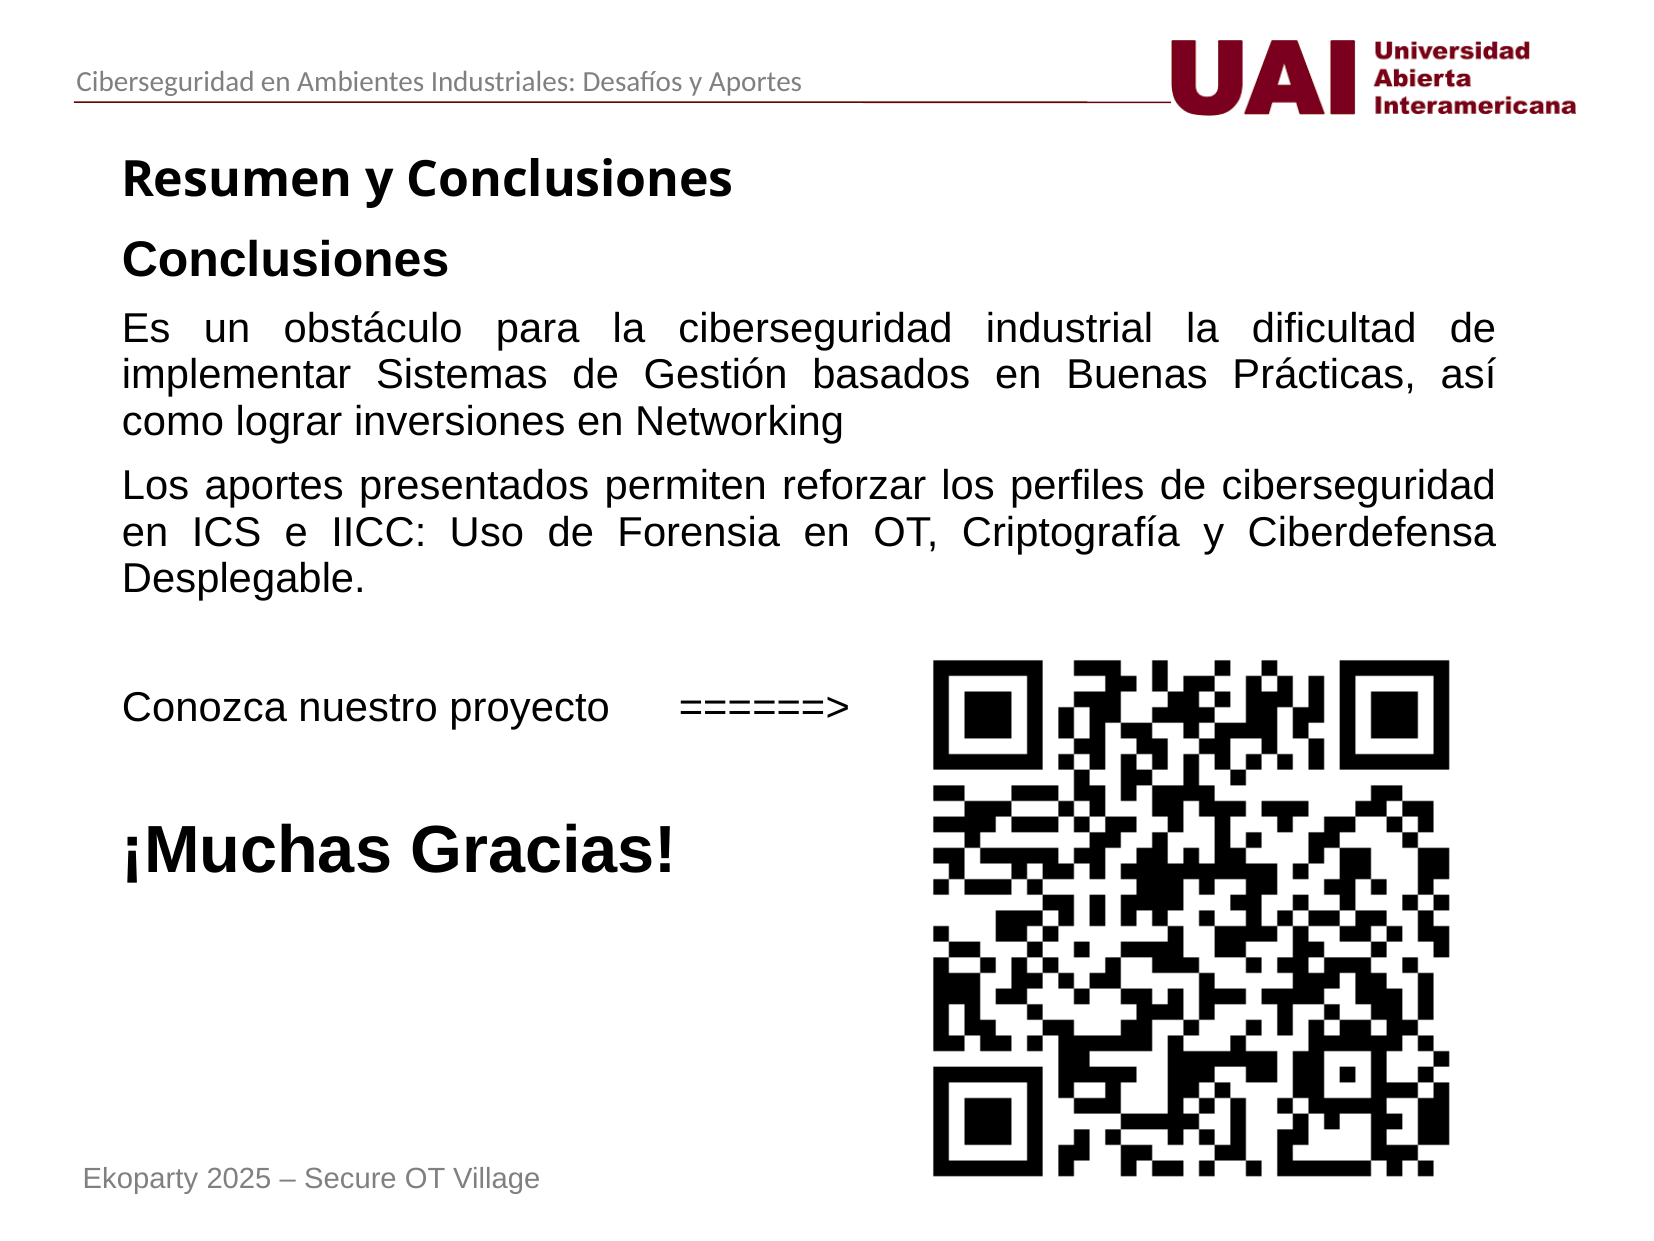

Resumen y Conclusiones
Conclusiones
Es un obstáculo para la ciberseguridad industrial la dificultad de implementar Sistemas de Gestión basados en Buenas Prácticas, así como lograr inversiones en Networking
Los aportes presentados permiten reforzar los perfiles de ciberseguridad en ICS e IICC: Uso de Forensia en OT, Criptografía y Ciberdefensa Desplegable.
Conozca nuestro proyecto ======>
¡Muchas Gracias!